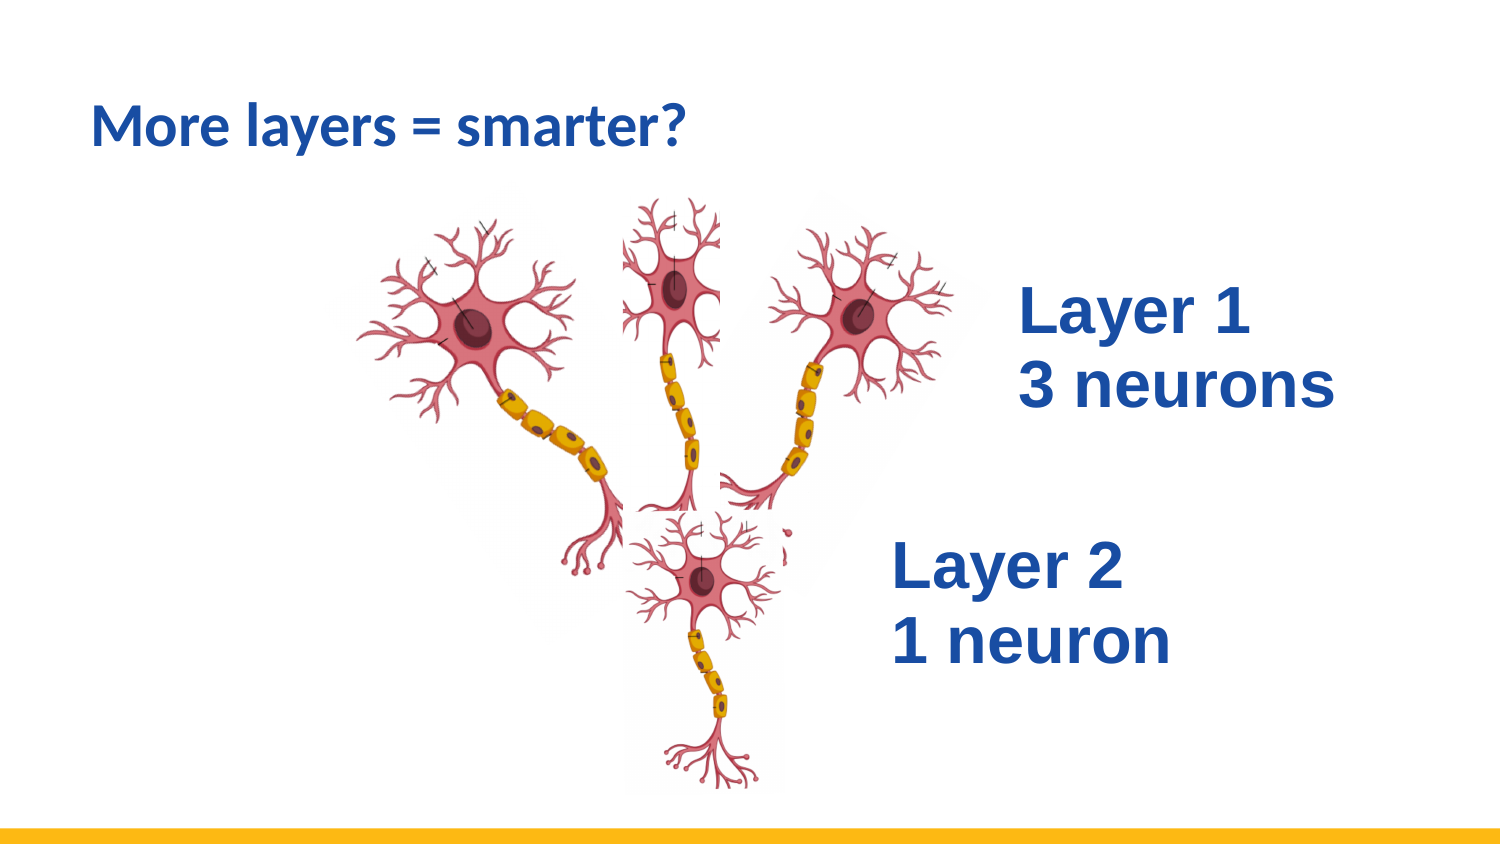

# More layers = smarter?
Layer 1
3 neurons
Layer 2
1 neuron